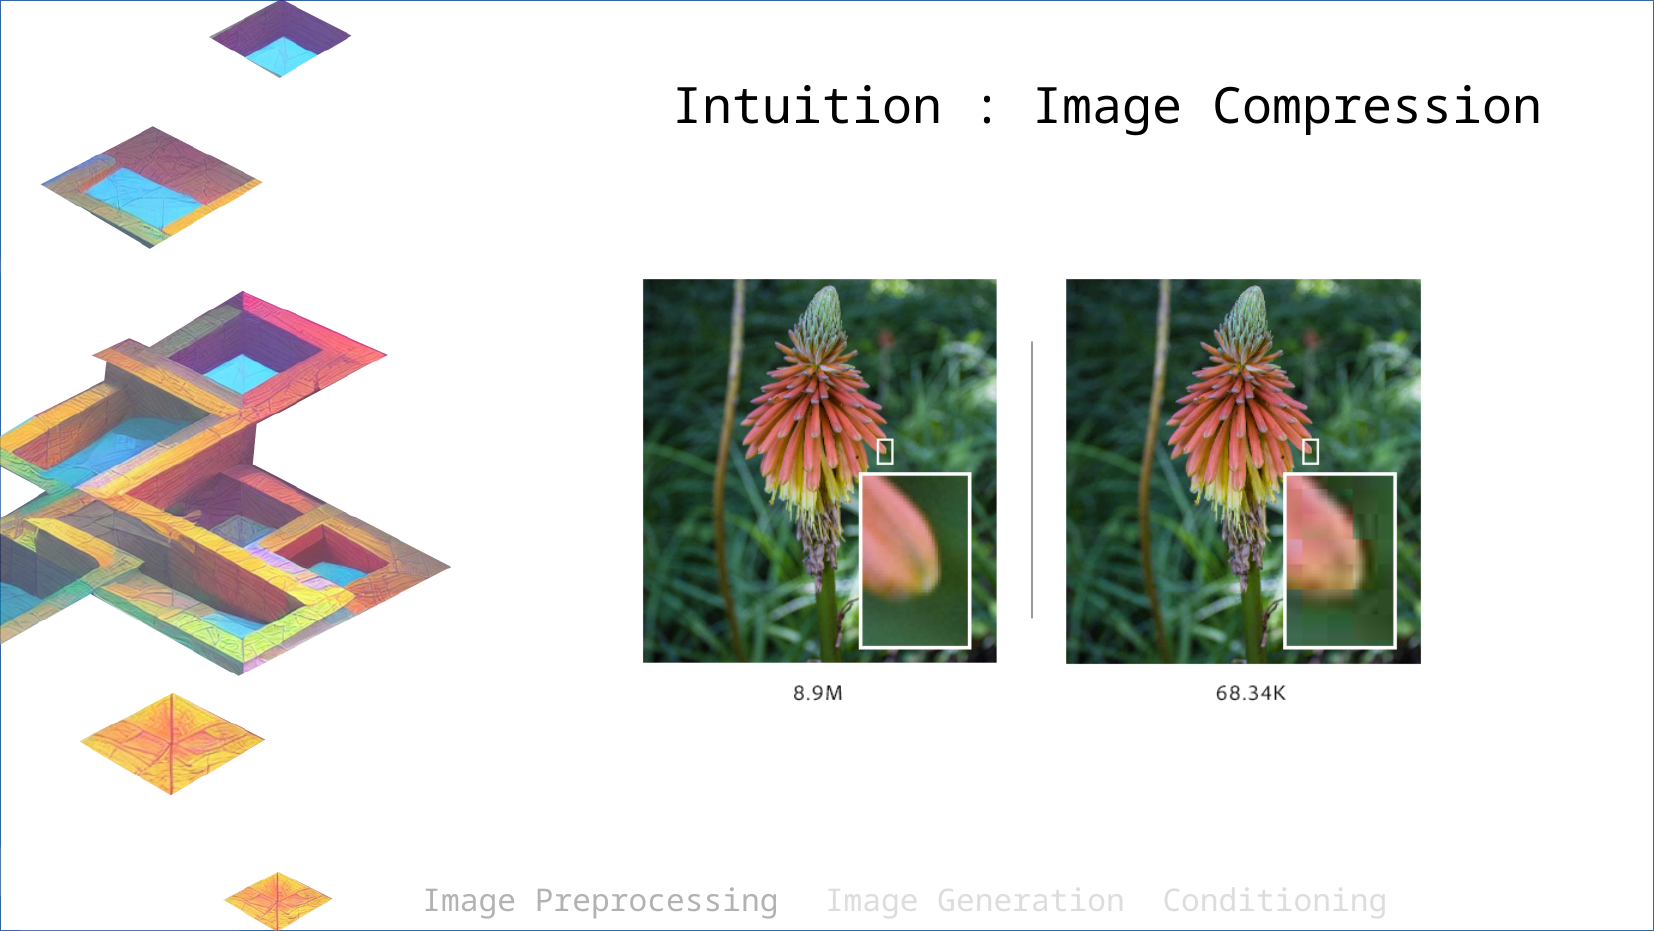

Intuition : Image Compression
# Image Preprocessing
Image Generation
Conditioning